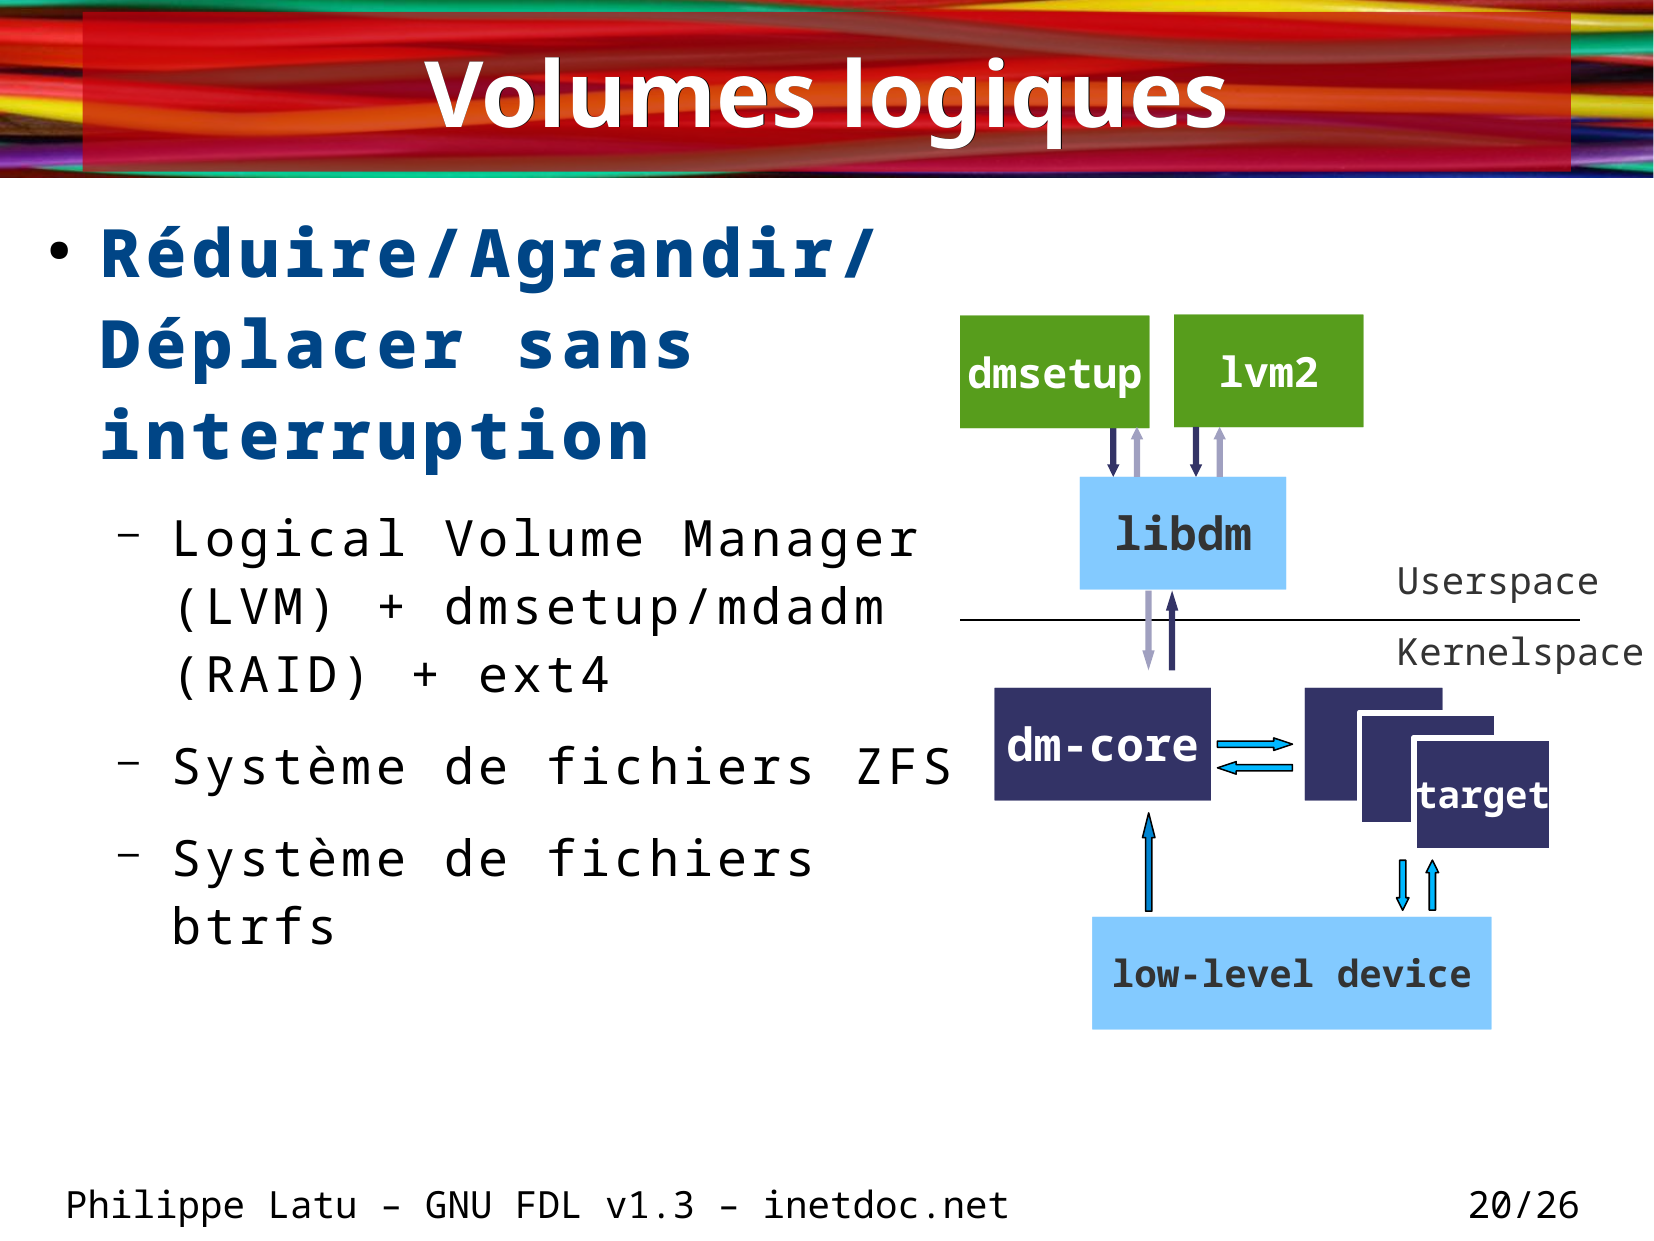

# Volumes logiques
Réduire/Agrandir/Déplacer sans interruption
Logical Volume Manager (LVM) + dmsetup/mdadm (RAID) + ext4
Système de fichiers ZFS
Système de fichiers btrfs
lvm2
dmsetup
libdm
Userspace
Kernelspace
dm-core
target
low-level device
Philippe Latu – GNU FDL v1.3 – inetdoc.net /26